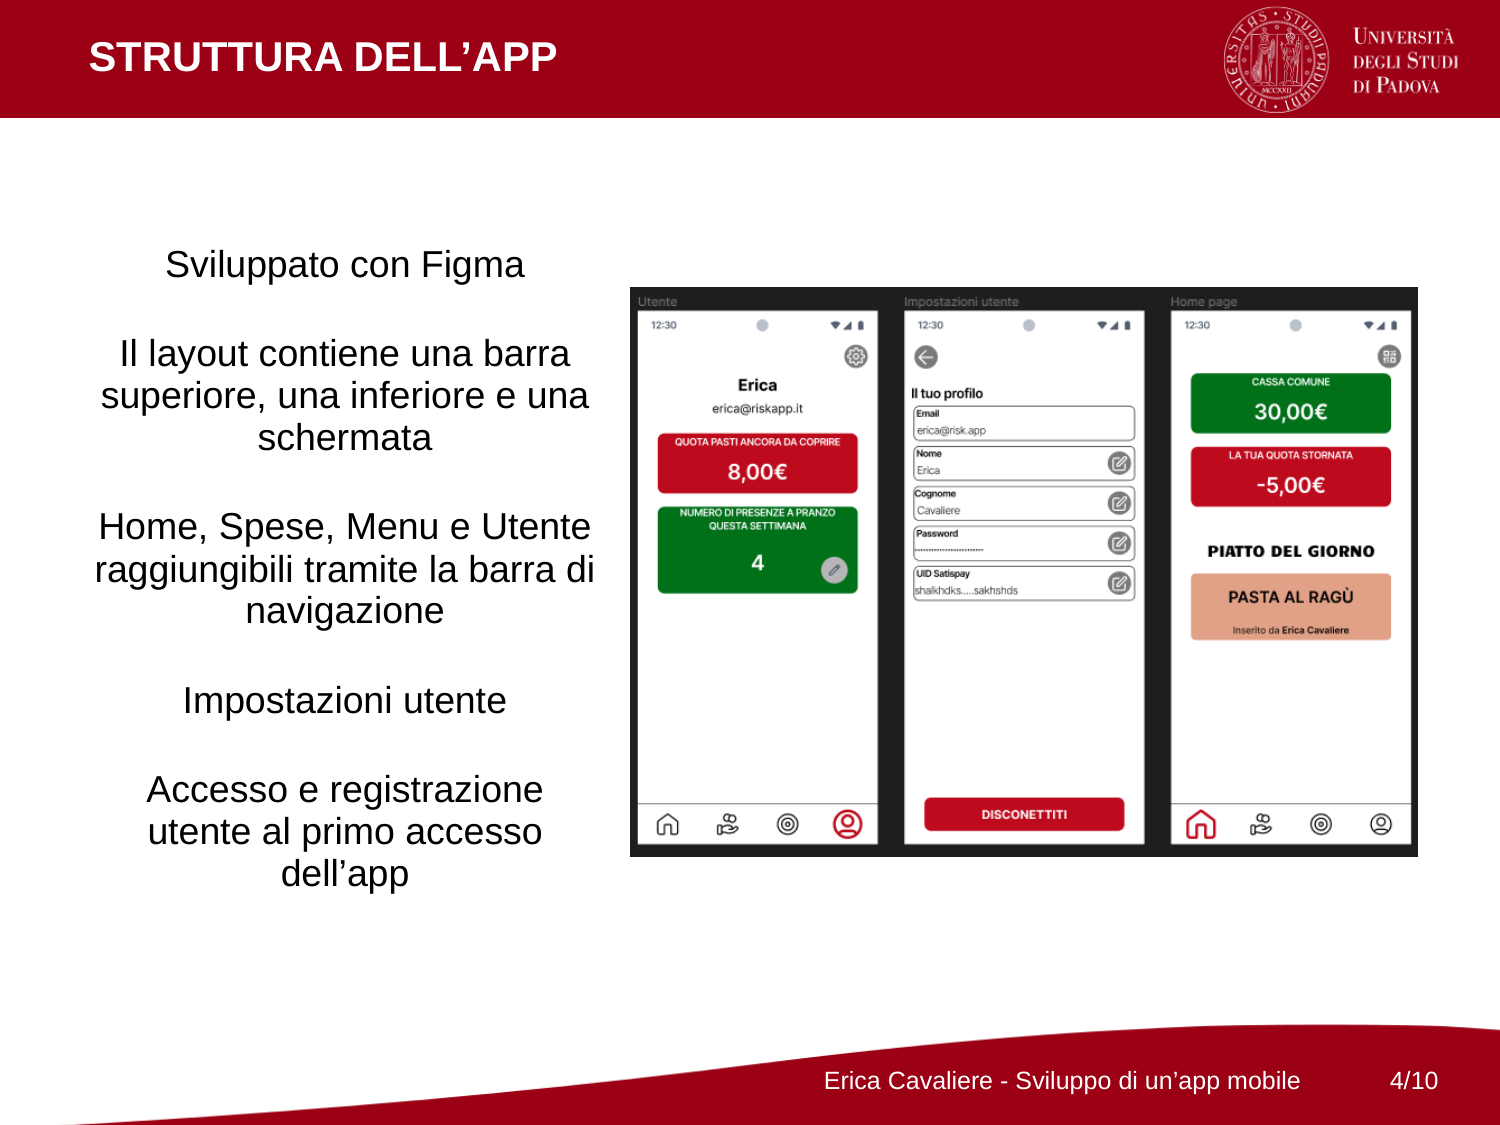

# STRUTTURA DELL’APP
Sviluppato con Figma
Il layout contiene una barra superiore, una inferiore e una schermata
Home, Spese, Menu e Utente raggiungibili tramite la barra di navigazione
Impostazioni utente
Accesso e registrazione utente al primo accesso dell’app
Erica Cavaliere - Sviluppo di un’app mobile
4/10